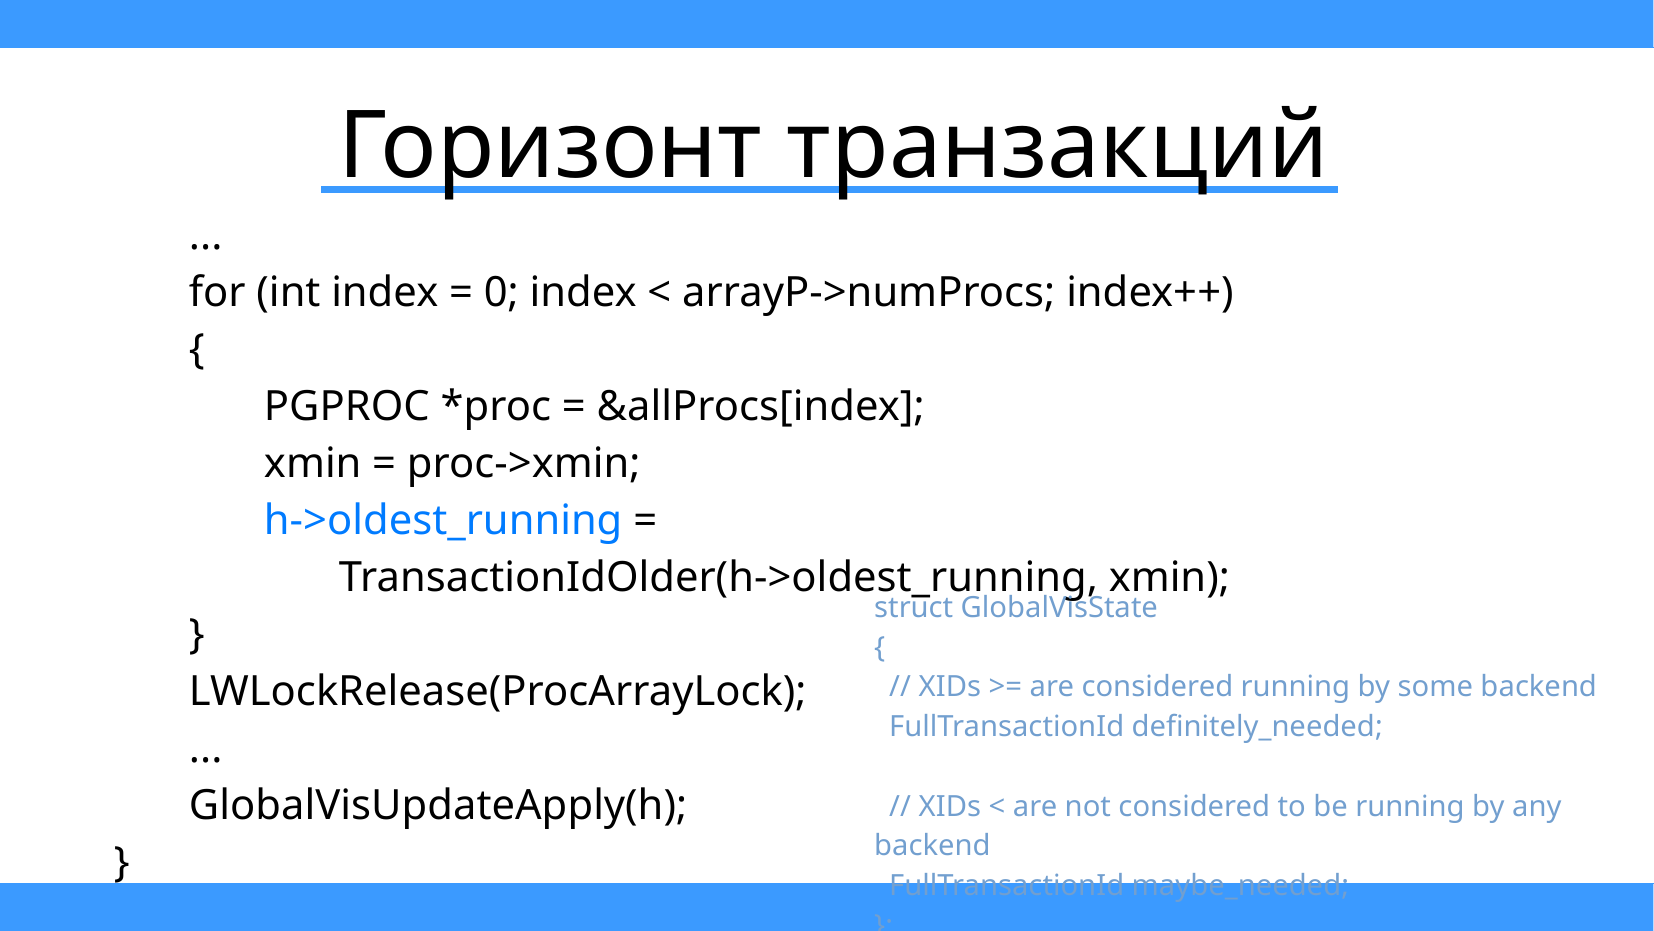

Горизонт транзакций
	...
	for (int index = 0; index < arrayP->numProcs; index++)
	{
		PGPROC *proc = &allProcs[index];
		xmin = proc->xmin;
		h->oldest_running =
			TransactionIdOlder(h->oldest_running, xmin);
	}
	LWLockRelease(ProcArrayLock);
	...
	GlobalVisUpdateApply(h);
}
struct GlobalVisState
{
 // XIDs >= are considered running by some backend
 FullTransactionId definitely_needed;
 // XIDs < are not considered to be running by any backend
 FullTransactionId maybe_needed;
};